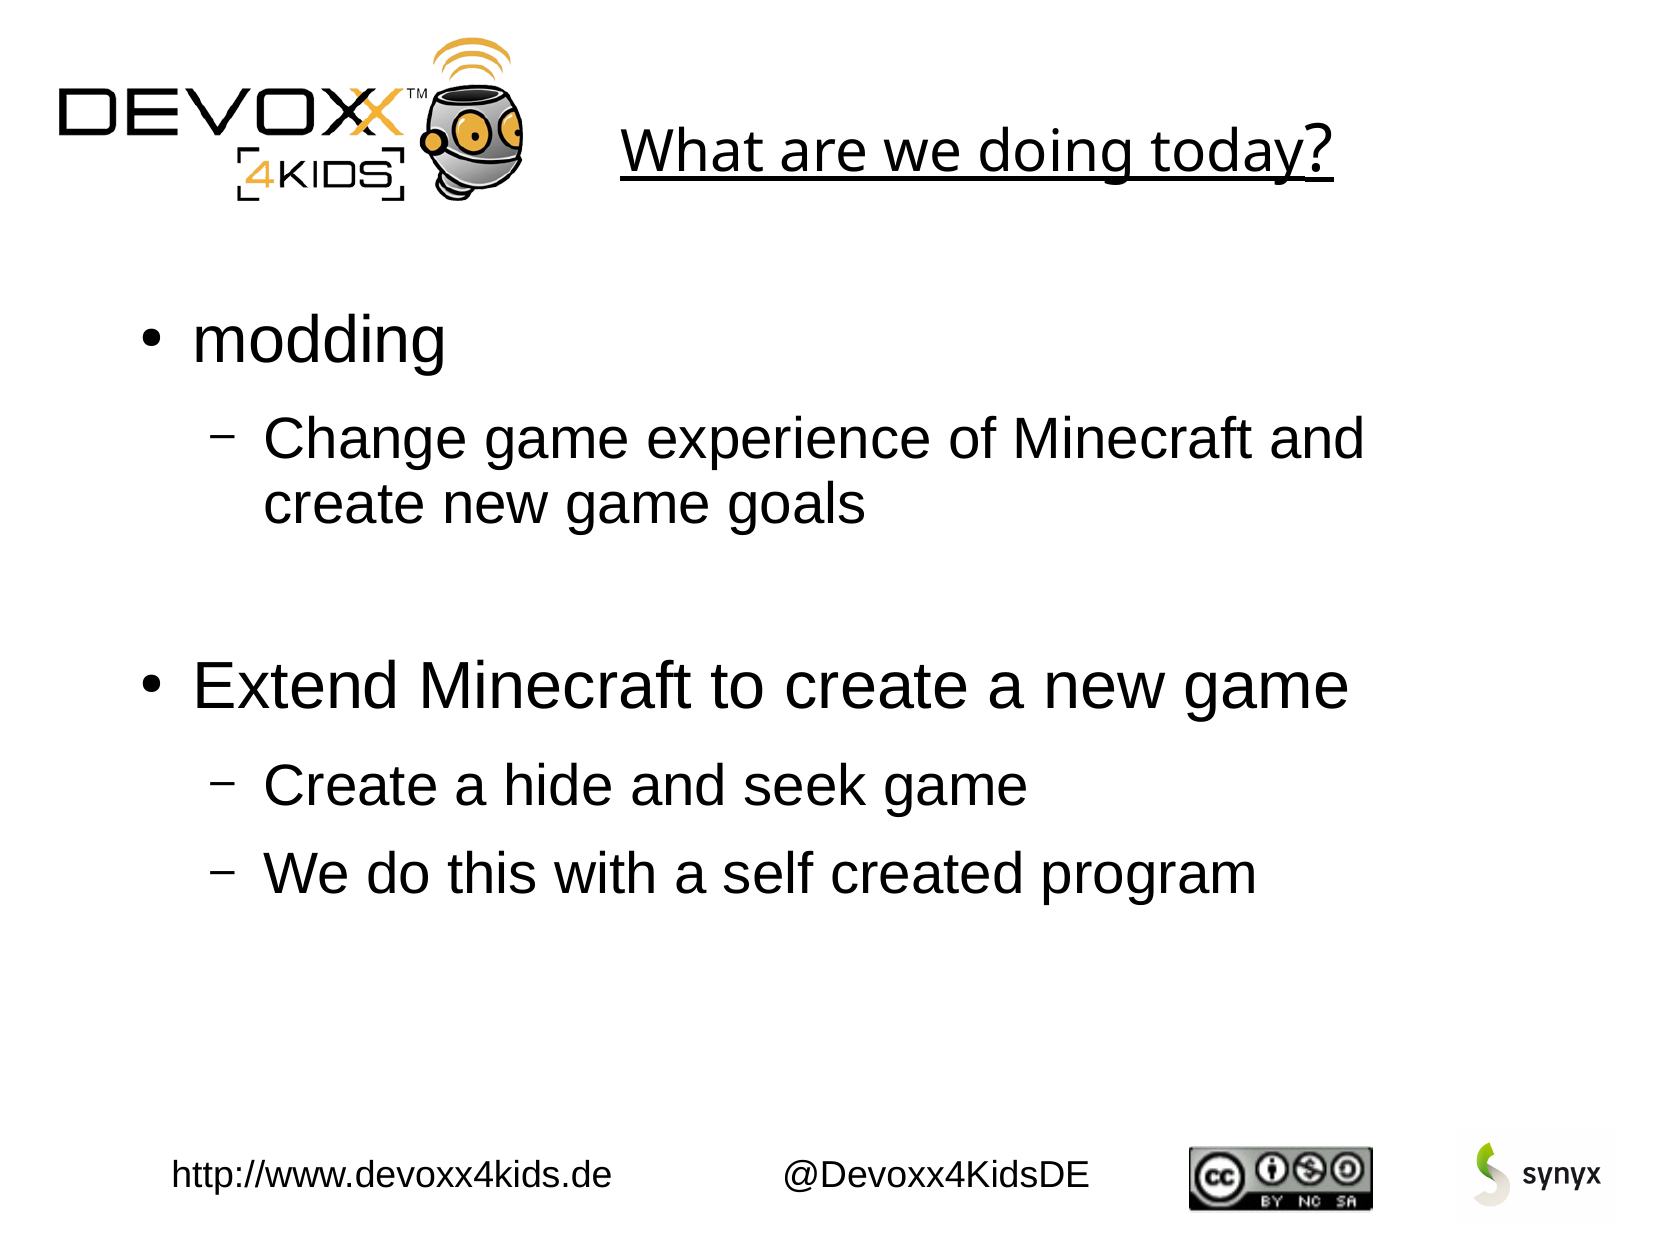

What are we doing today?
# modding
Change game experience of Minecraft and create new game goals
Extend Minecraft to create a new game
Create a hide and seek game
We do this with a self created program